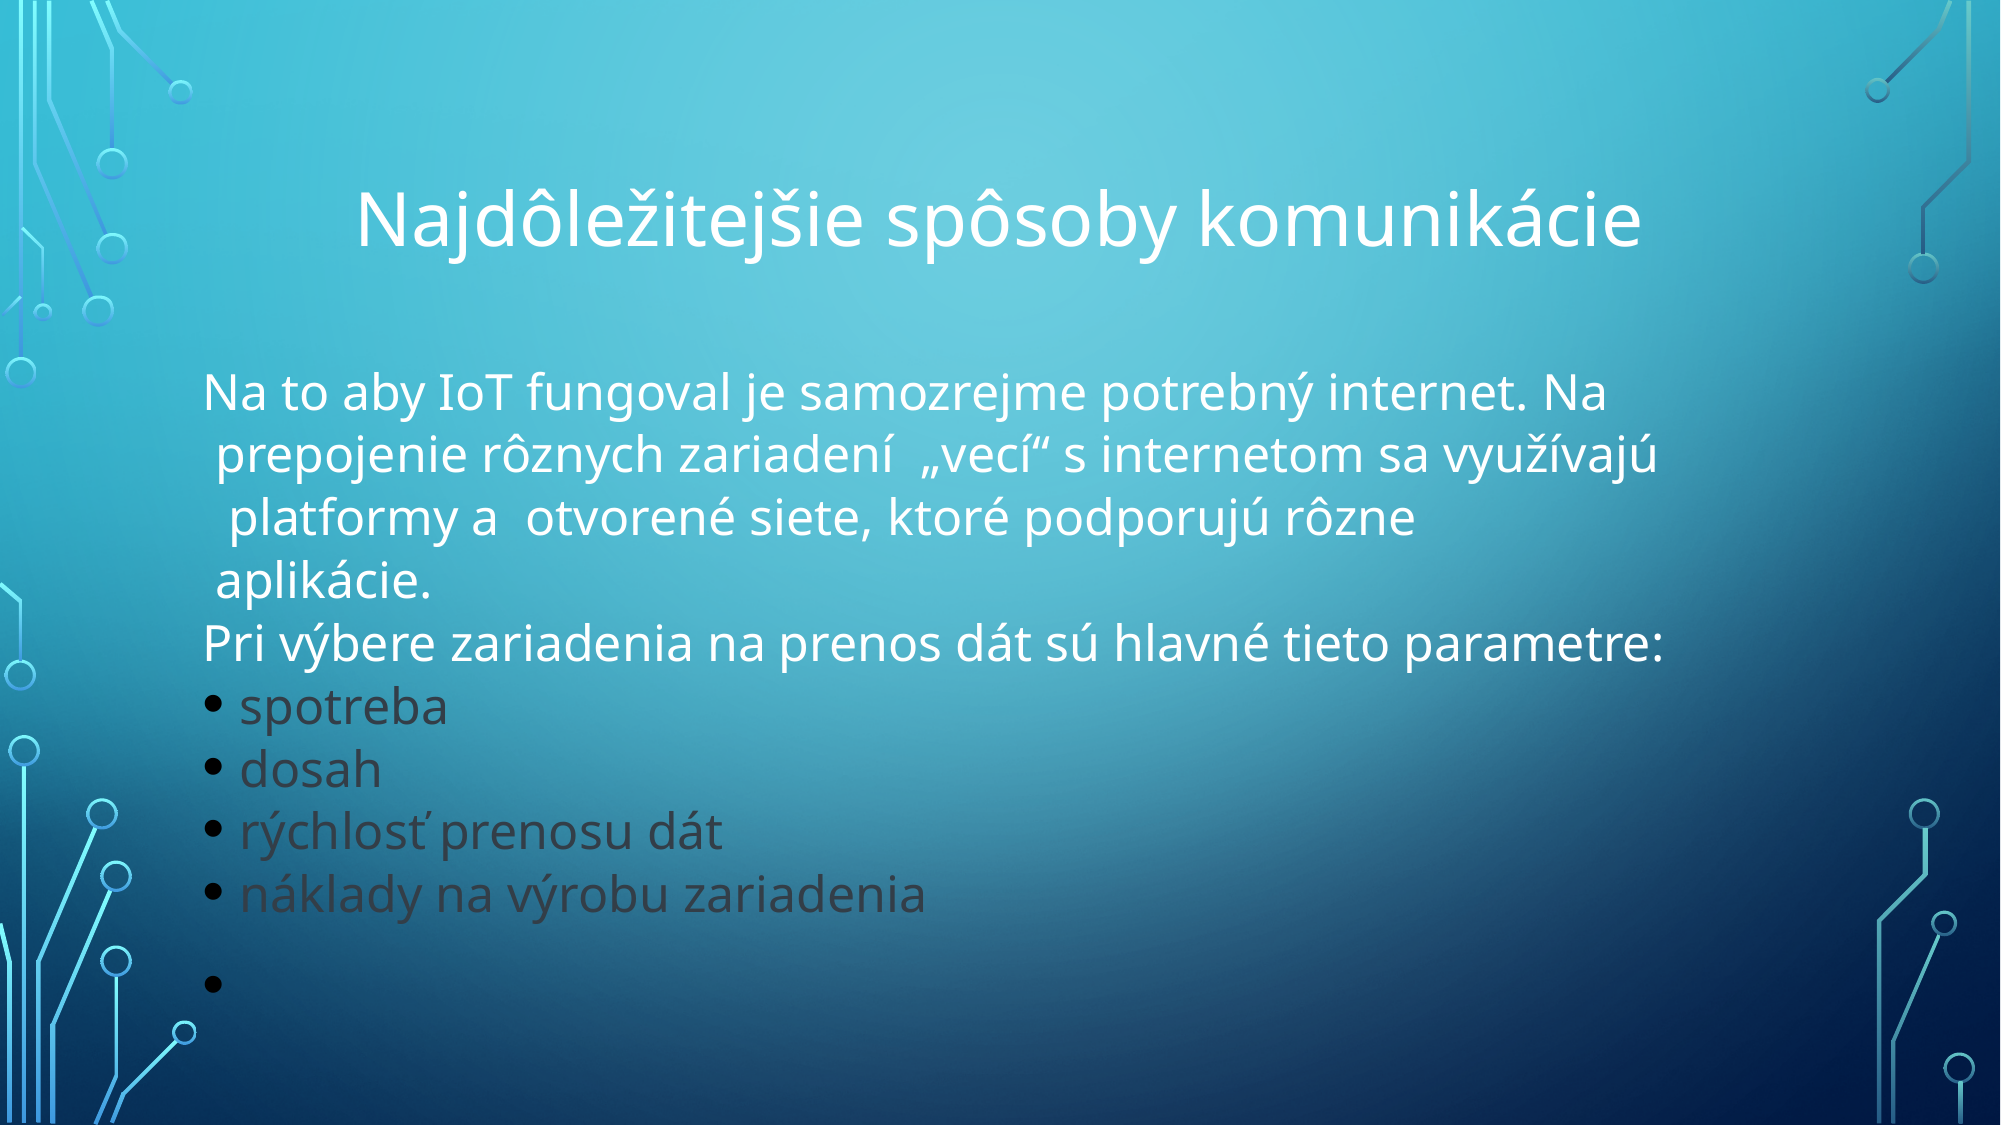

# Najdôležitejšie spôsoby komunikácie
Na to aby IoT fungoval je samozrejme potrebný internet. Na
 prepojenie rôznych zariadení „vecí“ s internetom sa využívajú
 platformy a otvorené siete, ktoré podporujú rôzne
 aplikácie.
Pri výbere zariadenia na prenos dát sú hlavné tieto parametre:
spotreba
dosah
rýchlosť prenosu dát
náklady na výrobu zariadenia